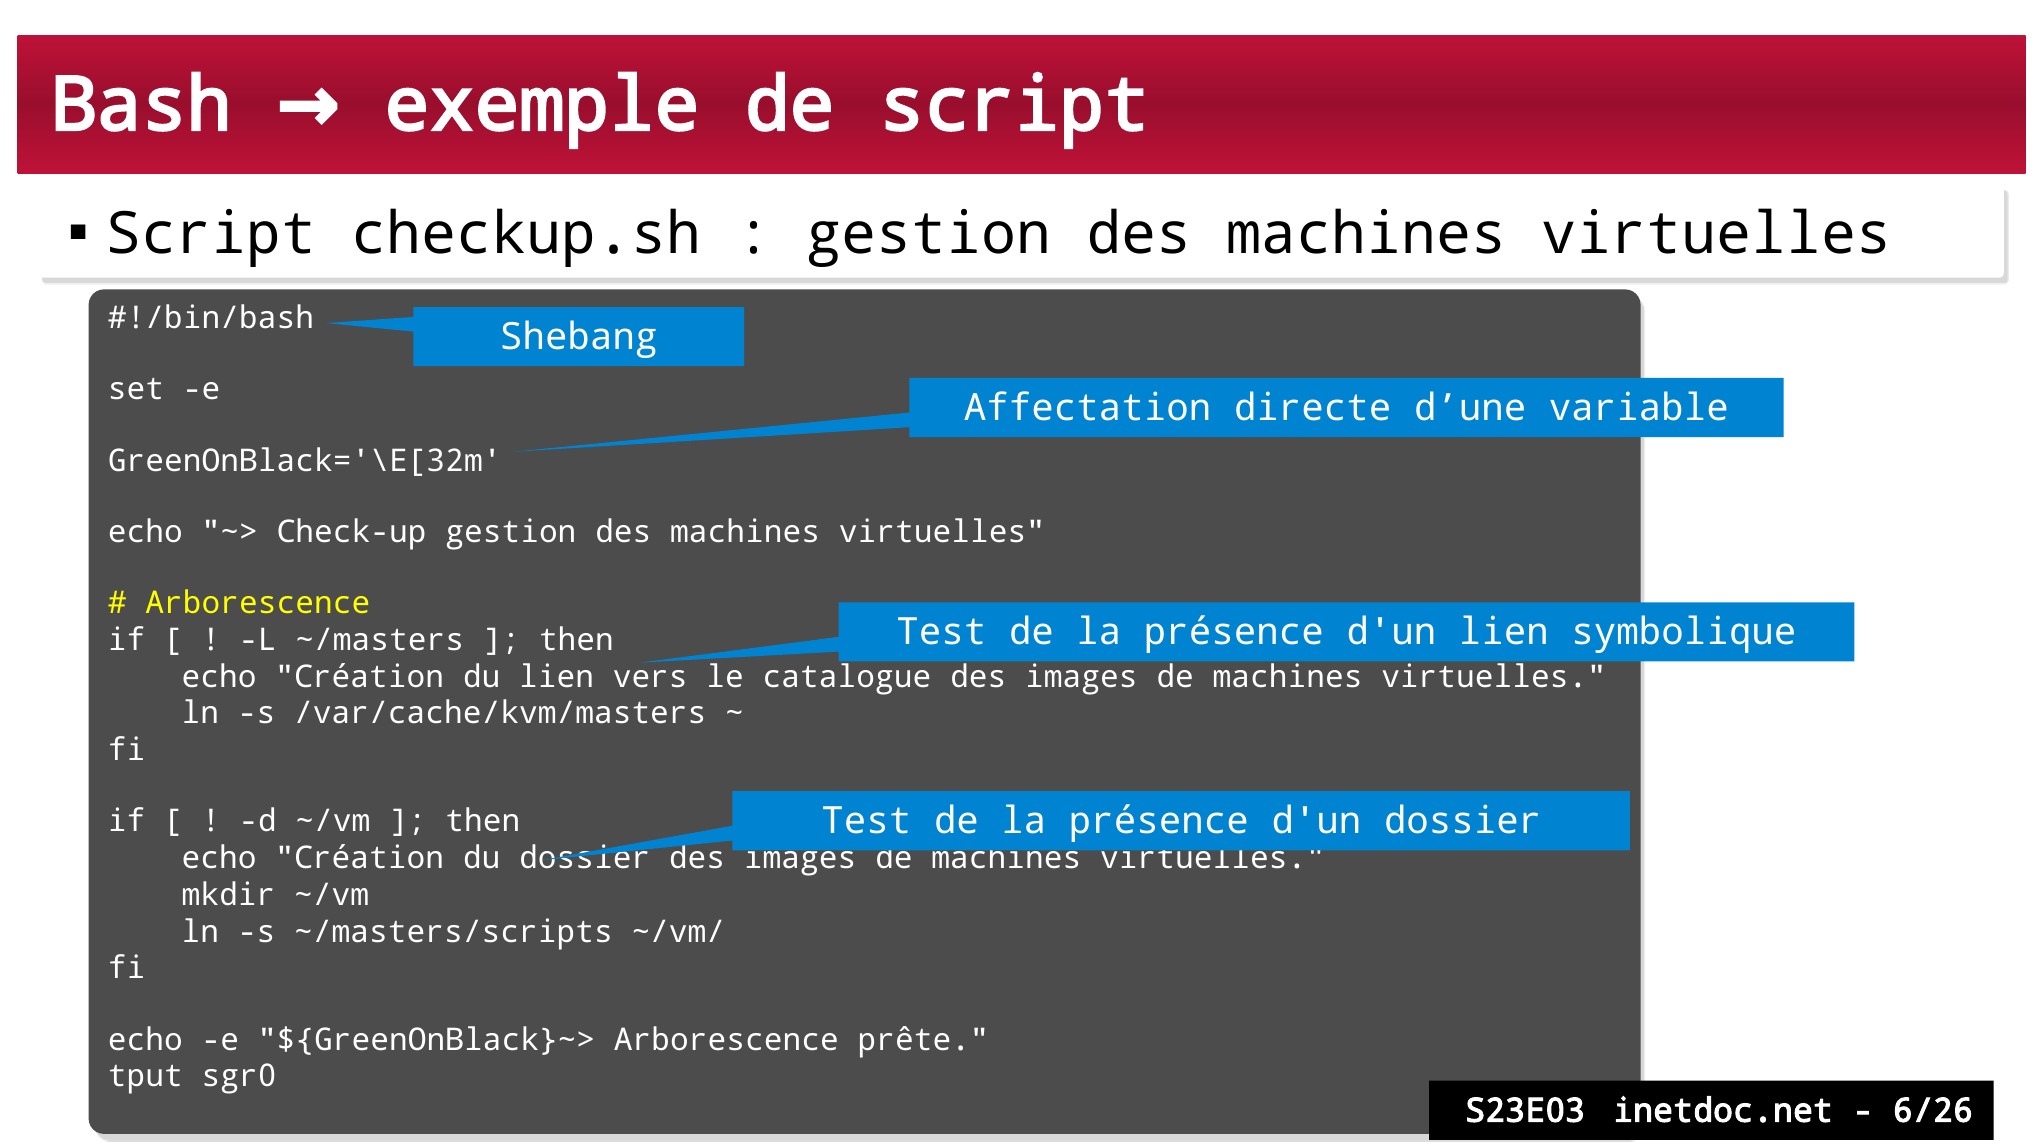

Bash → exemple de script
Script checkup.sh : gestion des machines virtuelles
#!/bin/bash
set -e
GreenOnBlack='\E[32m'
echo "~> Check-up gestion des machines virtuelles"
# Arborescence
if [ ! -L ~/masters ]; then
	echo "Création du lien vers le catalogue des images de machines virtuelles."
	ln -s /var/cache/kvm/masters ~
fi
if [ ! -d ~/vm ]; then
	echo "Création du dossier des images de machines virtuelles."
	mkdir ~/vm
	ln -s ~/masters/scripts ~/vm/
fi
echo -e "${GreenOnBlack}~> Arborescence prête."
tput sgr0
Shebang
Affectation directe d’une variable
Test de la présence d'un lien symbolique
Test de la présence d'un dossier
S23E03	inetdoc.net - /26